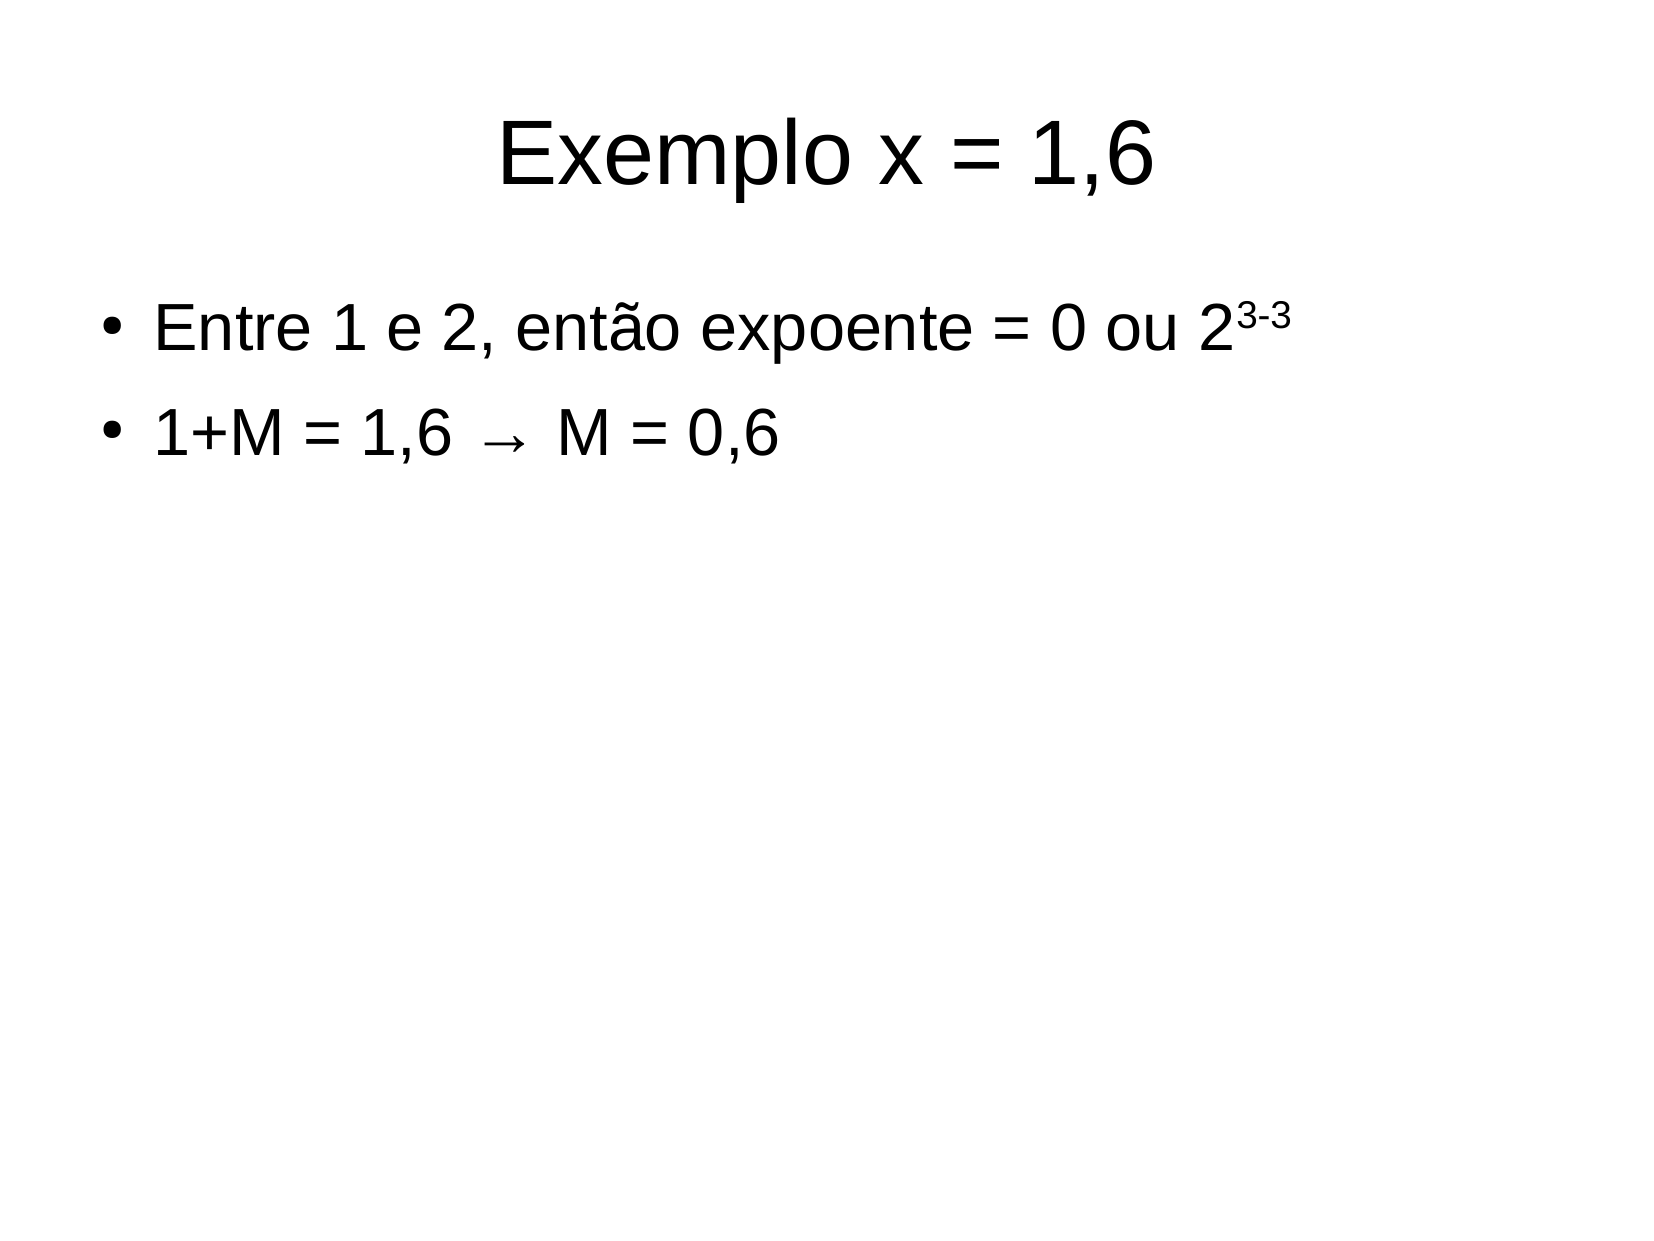

# Exemplo x = 1,6
Entre 1 e 2, então expoente = 0 ou 23-3
1+M = 1,6 → M = 0,6